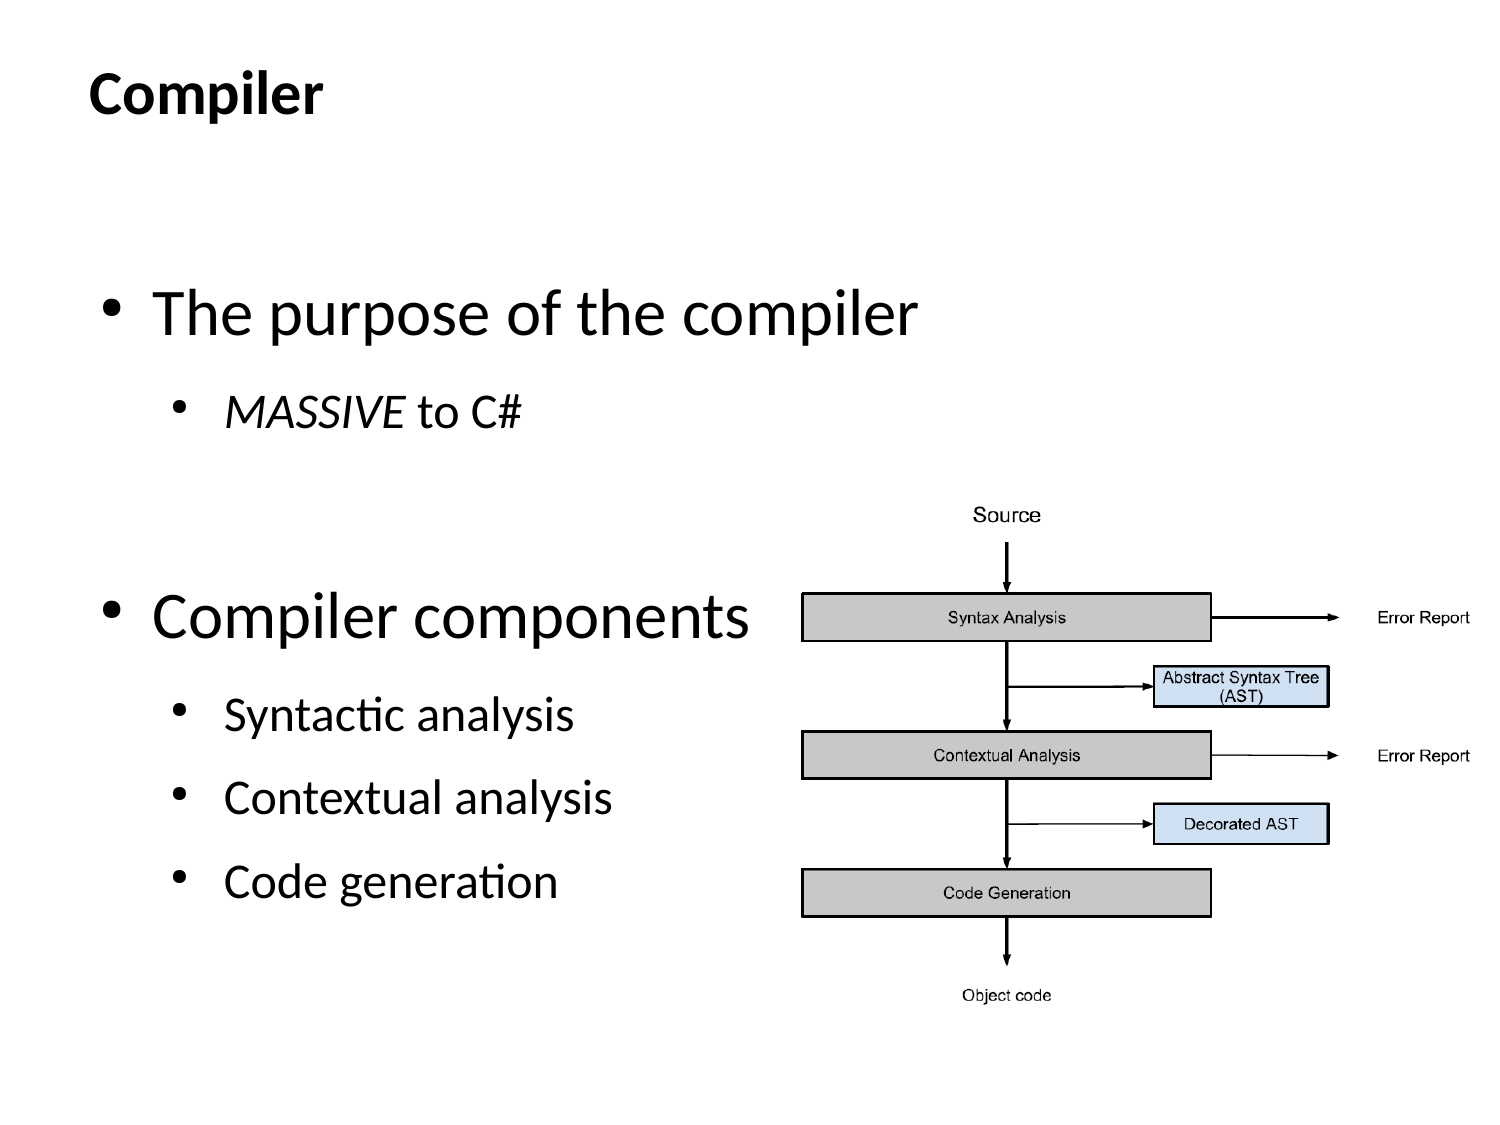

# Compiler
The purpose of the compiler
MASSIVE to C#
Compiler components
Syntactic analysis
Contextual analysis
Code generation